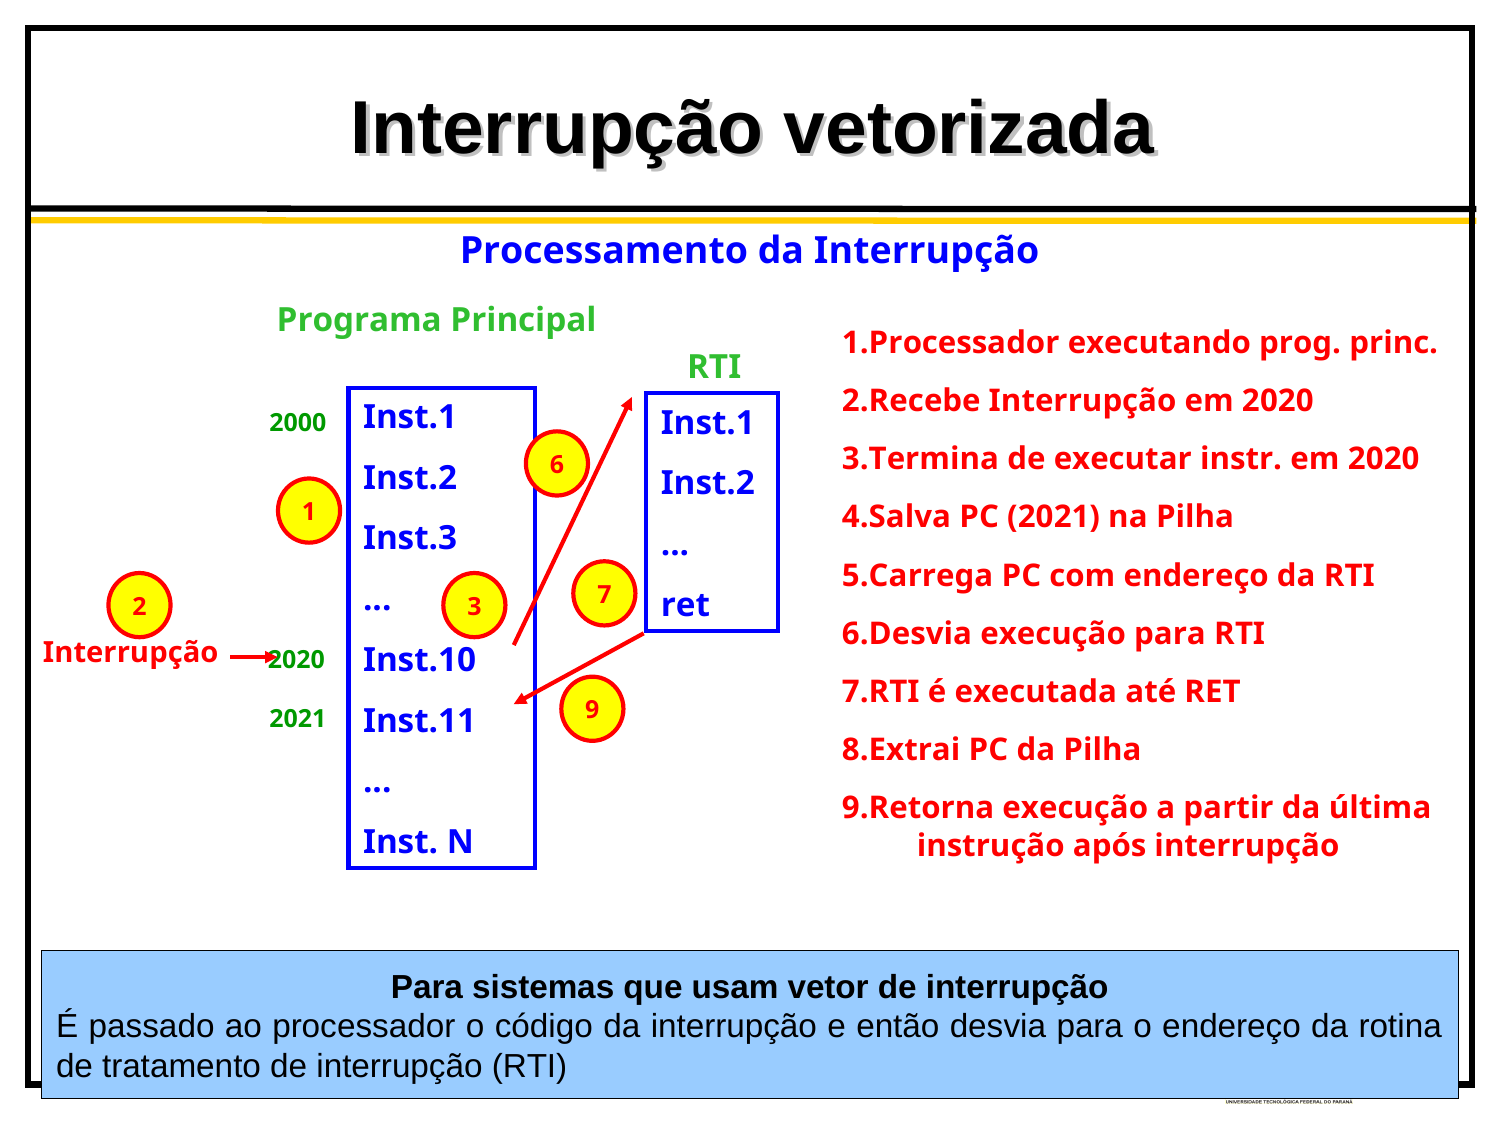

# Interrupção vetorizada
Processamento da Interrupção
Programa Principal
1.Processador executando prog. princ.
2.Recebe Interrupção em 2020
3.Termina de executar instr. em 2020
4.Salva PC (2021) na Pilha
5.Carrega PC com endereço da RTI
6.Desvia execução para RTI
7.RTI é executada até RET
8.Extrai PC da Pilha
9.Retorna execução a partir da última
instrução após interrupção
RTI
Inst.1
Inst.2
Inst.3
...
Inst.10
Inst.11
...
Inst. N
Inst.1
Inst.2
...
ret
2000
6
1
7
2
3
Interrupção
2020
9
2021
Para sistemas que usam vetor de interrupção
É passado ao processador o código da interrupção e então desvia para o endereço da rotina de tratamento de interrupção (RTI)